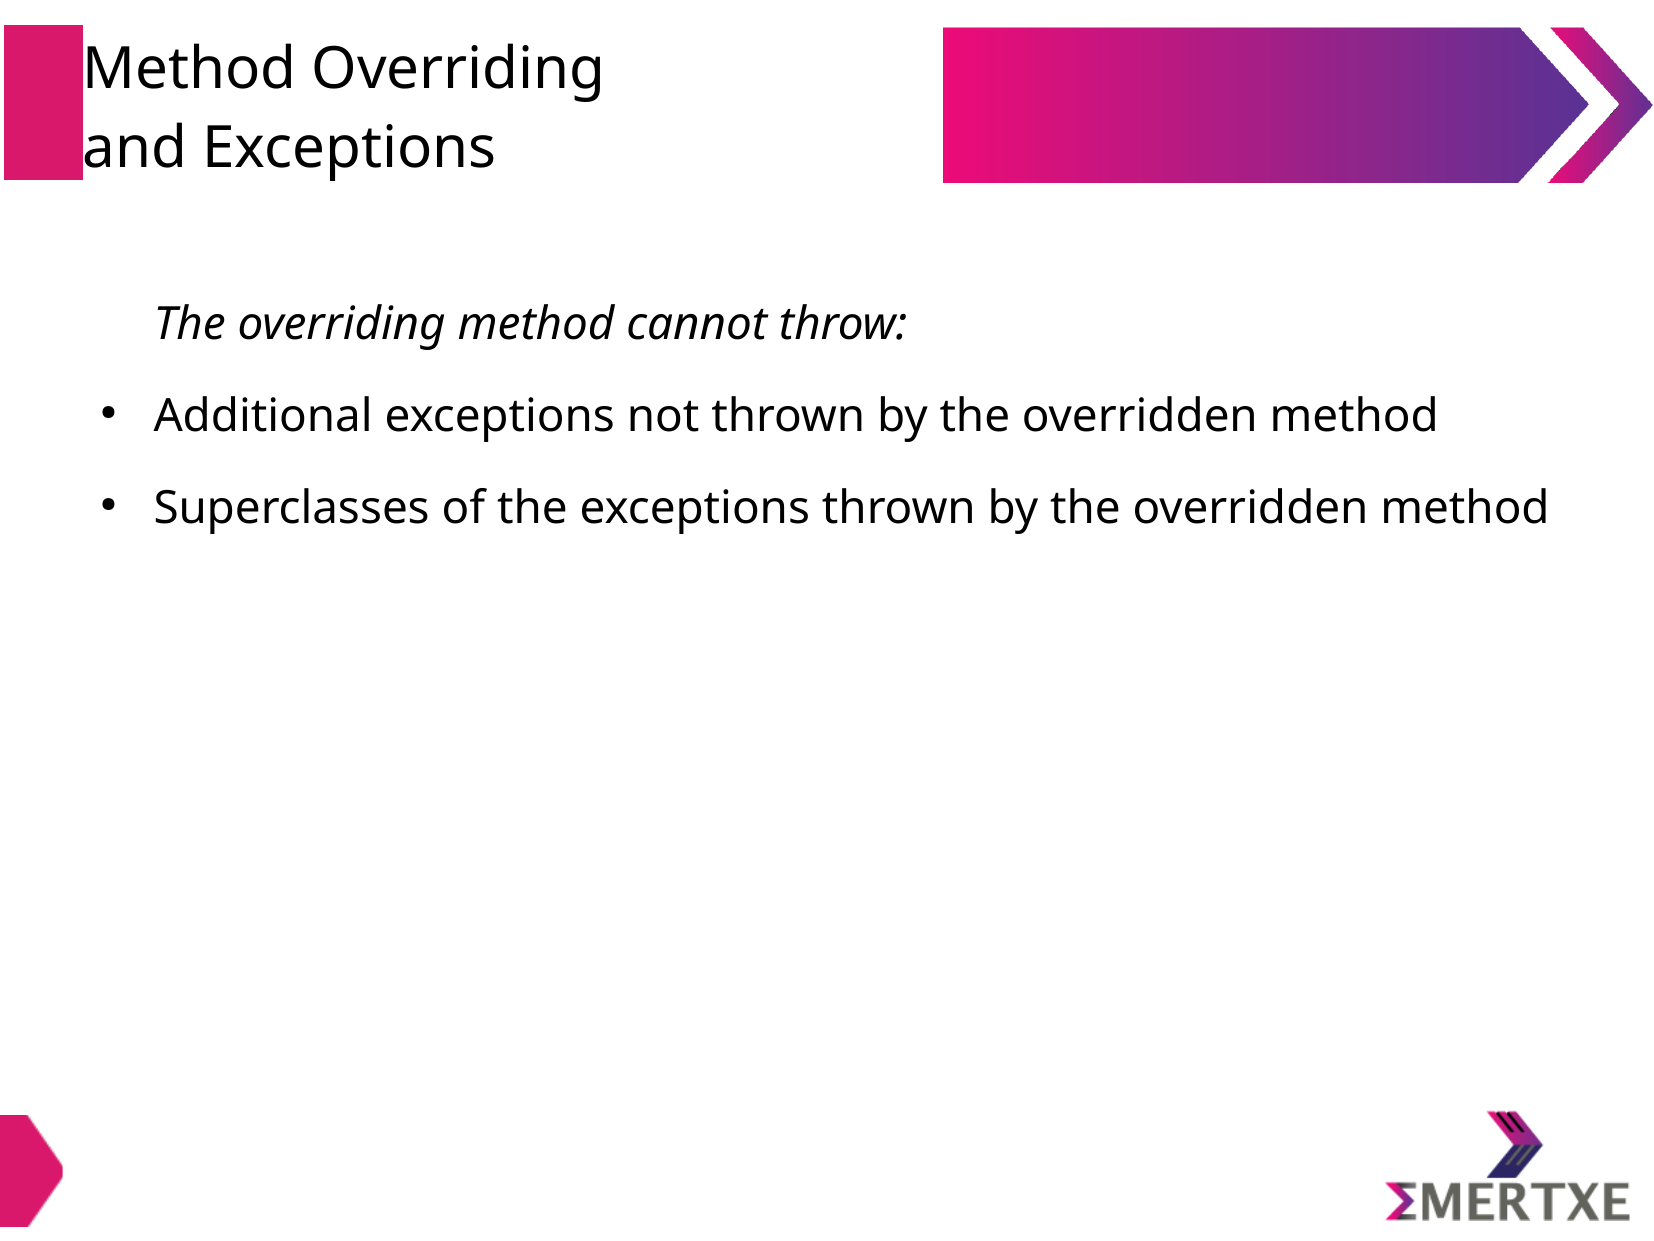

# Method Overriding and Exceptions
The overriding method cannot throw:
Additional exceptions not thrown by the overridden method
Superclasses of the exceptions thrown by the overridden method